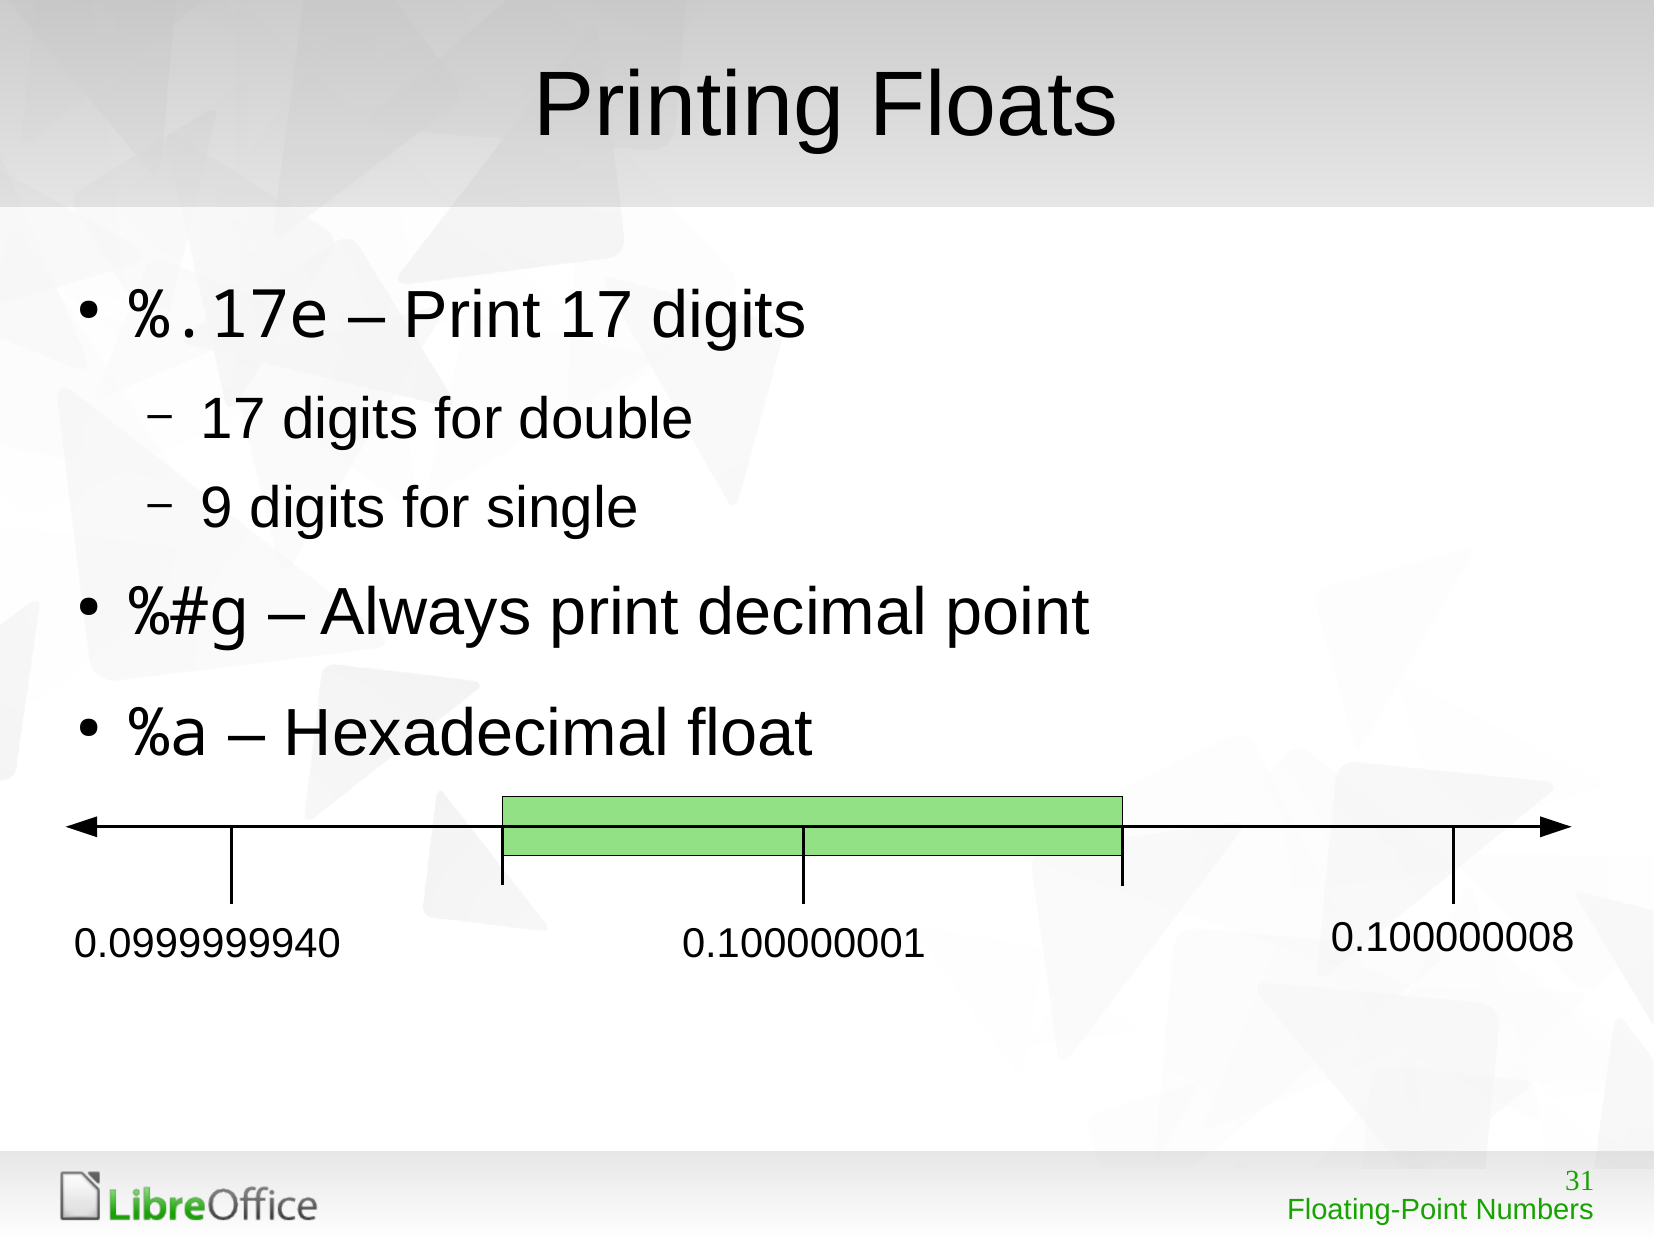

Printing Floats
# %.17e – Print 17 digits
17 digits for double
9 digits for single
%#g – Always print decimal point
%a – Hexadecimal float
0.100000008
0.0999999940
0.100000001
31
Floating-Point Numbers